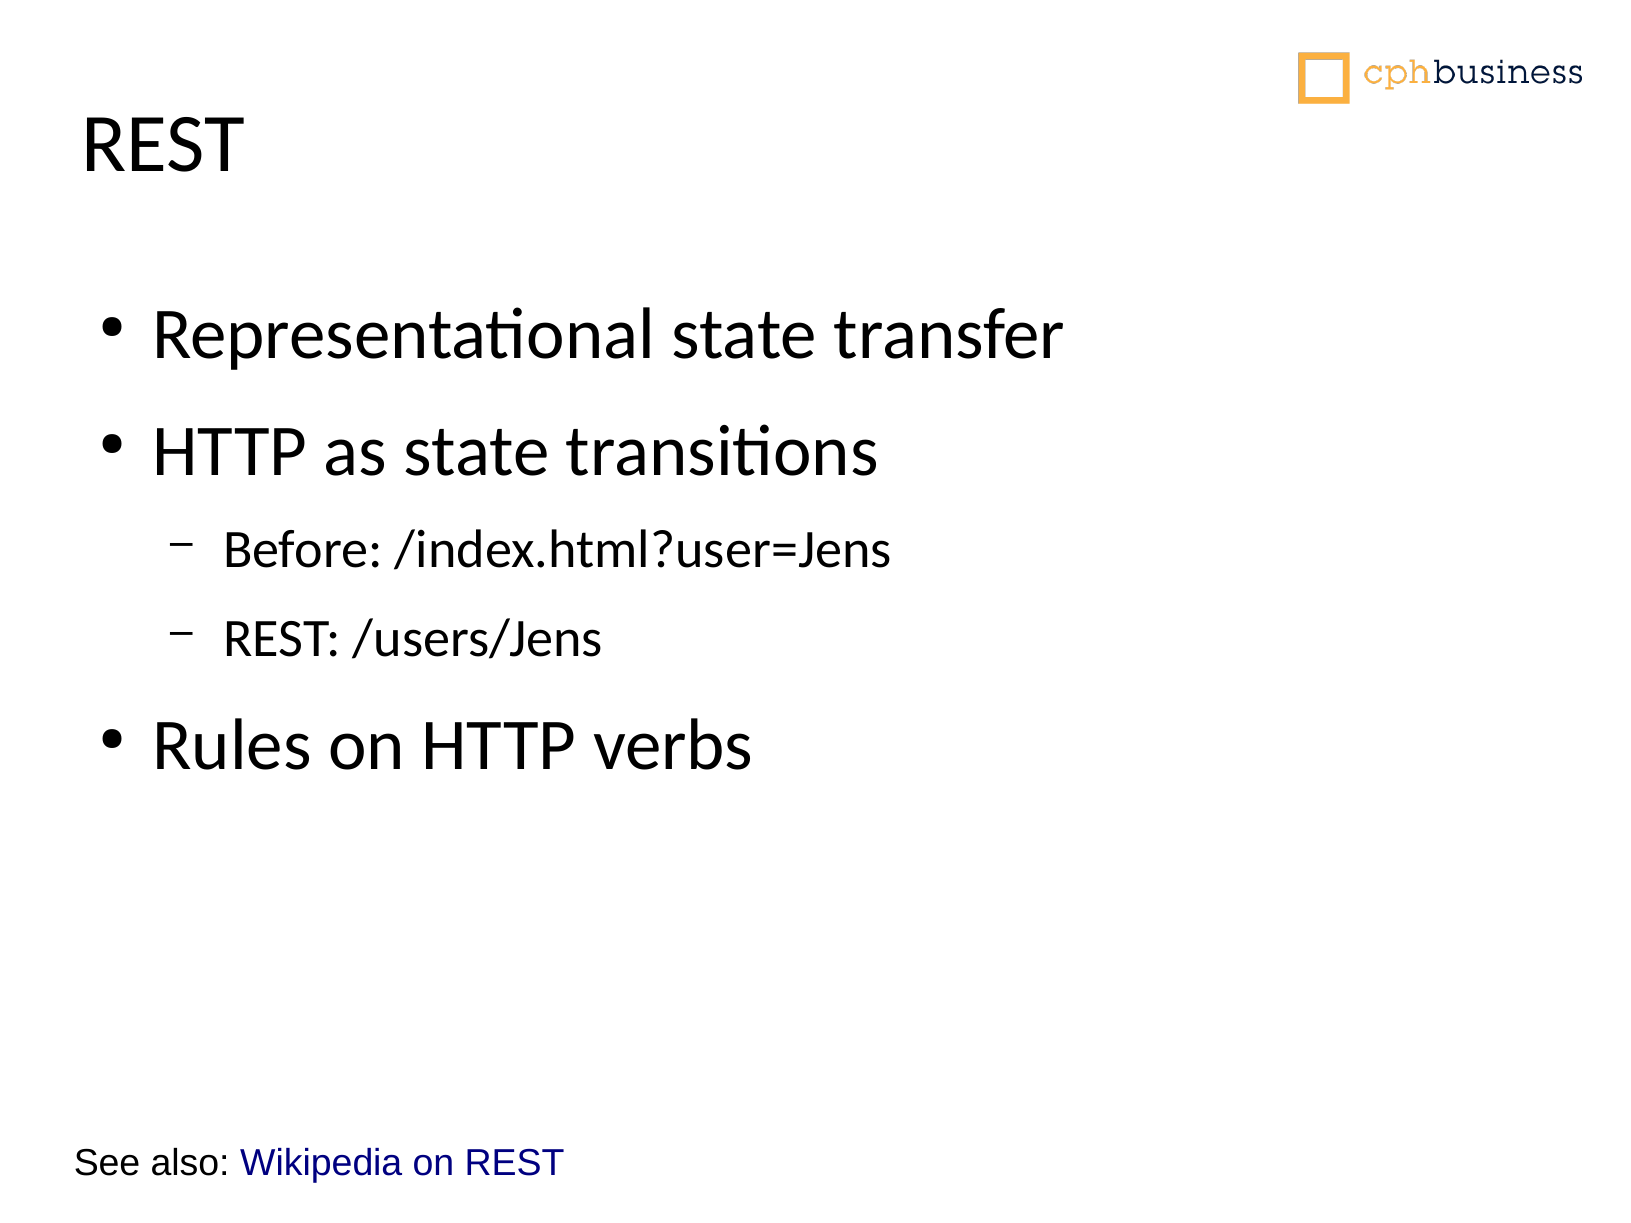

REST
# Representational state transfer
HTTP as state transitions
Before: /index.html?user=Jens
REST: /users/Jens
Rules on HTTP verbs
See also: Wikipedia on REST